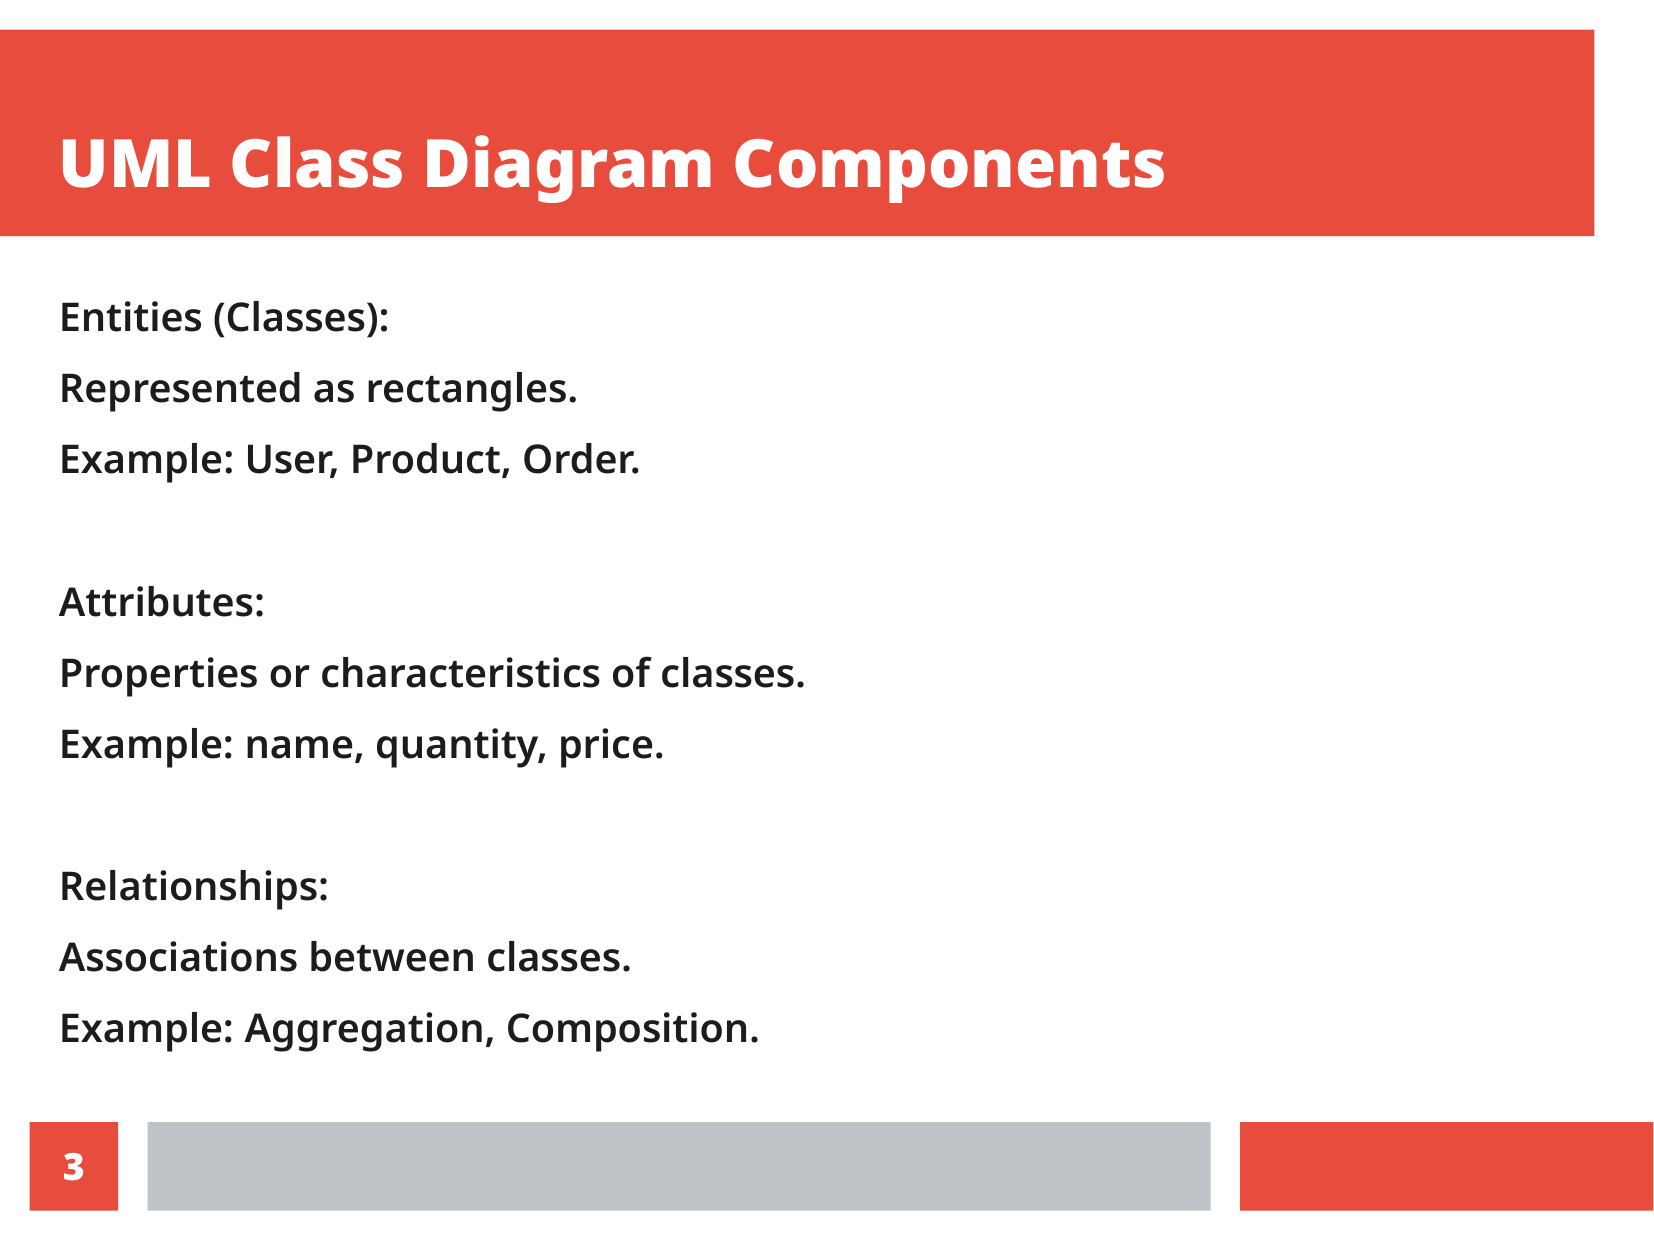

# UML Class Diagram Components
Entities (Classes):
Represented as rectangles.
Example: User, Product, Order.
Attributes:
Properties or characteristics of classes.
Example: name, quantity, price.
Relationships:
Associations between classes.
Example: Aggregation, Composition.
3